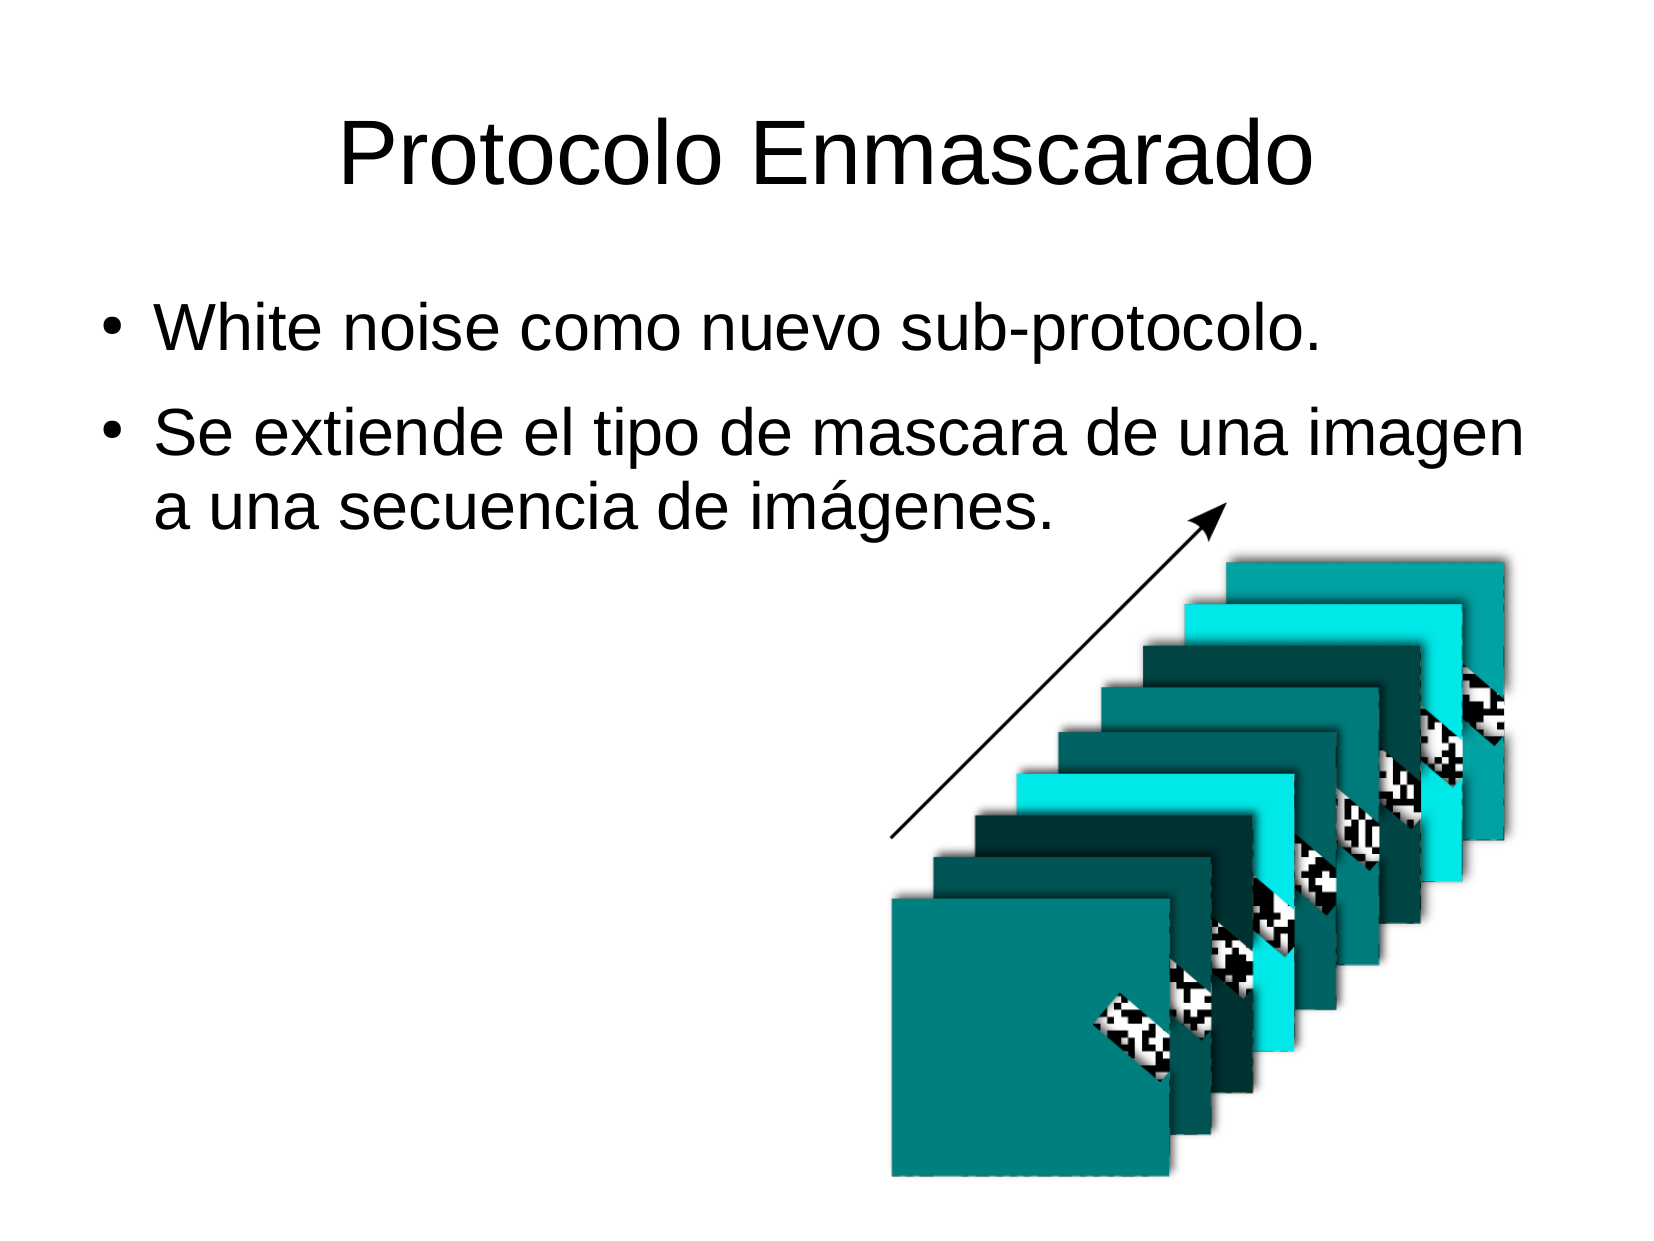

# Protocolo Enmascarado
White noise como nuevo sub-protocolo.
Se extiende el tipo de mascara de una imagen a una secuencia de imágenes.